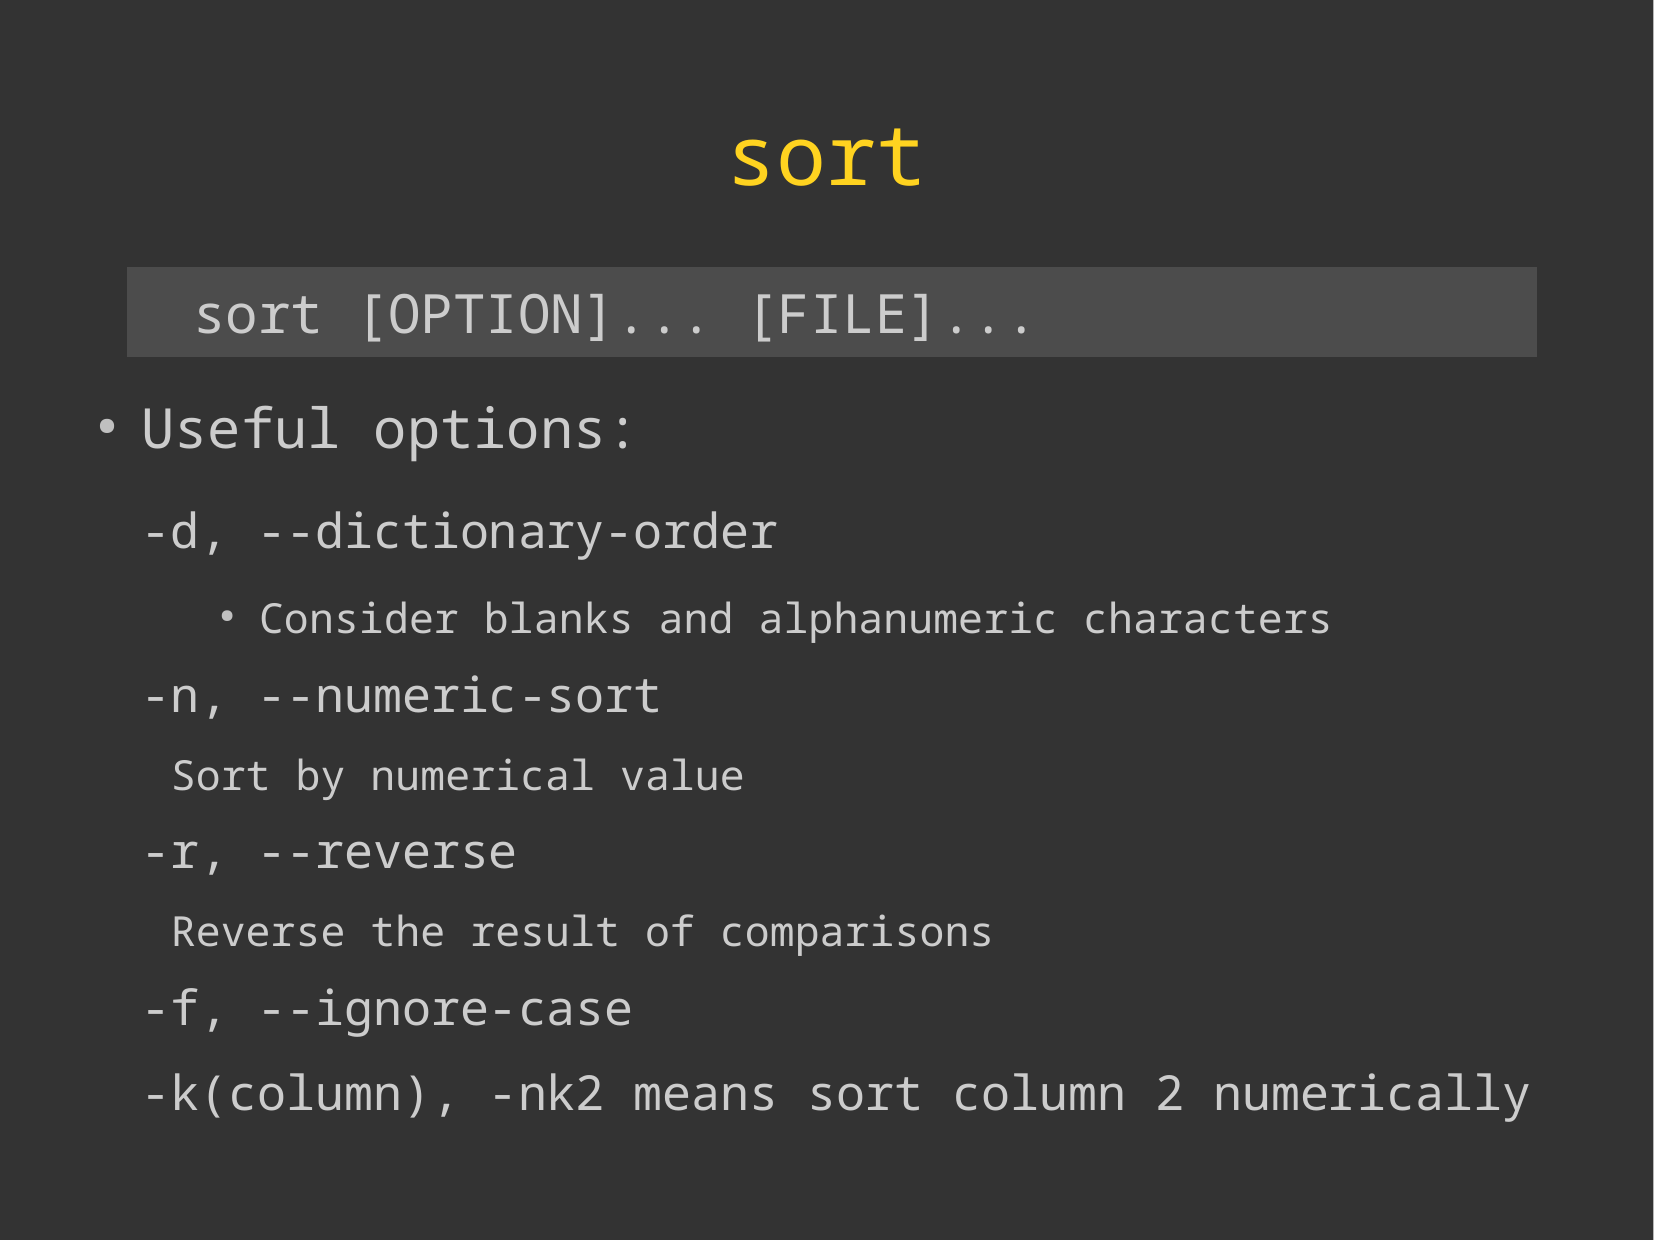

# sort
| sort [OPTION]... [FILE]... |
| --- |
Useful options:
-d, --dictionary-order
Consider blanks and alphanumeric characters
-n, --numeric-sort
Sort by numerical value
-r, --reverse
Reverse the result of comparisons
-f, --ignore-case
-k(column), -nk2 means sort column 2 numerically